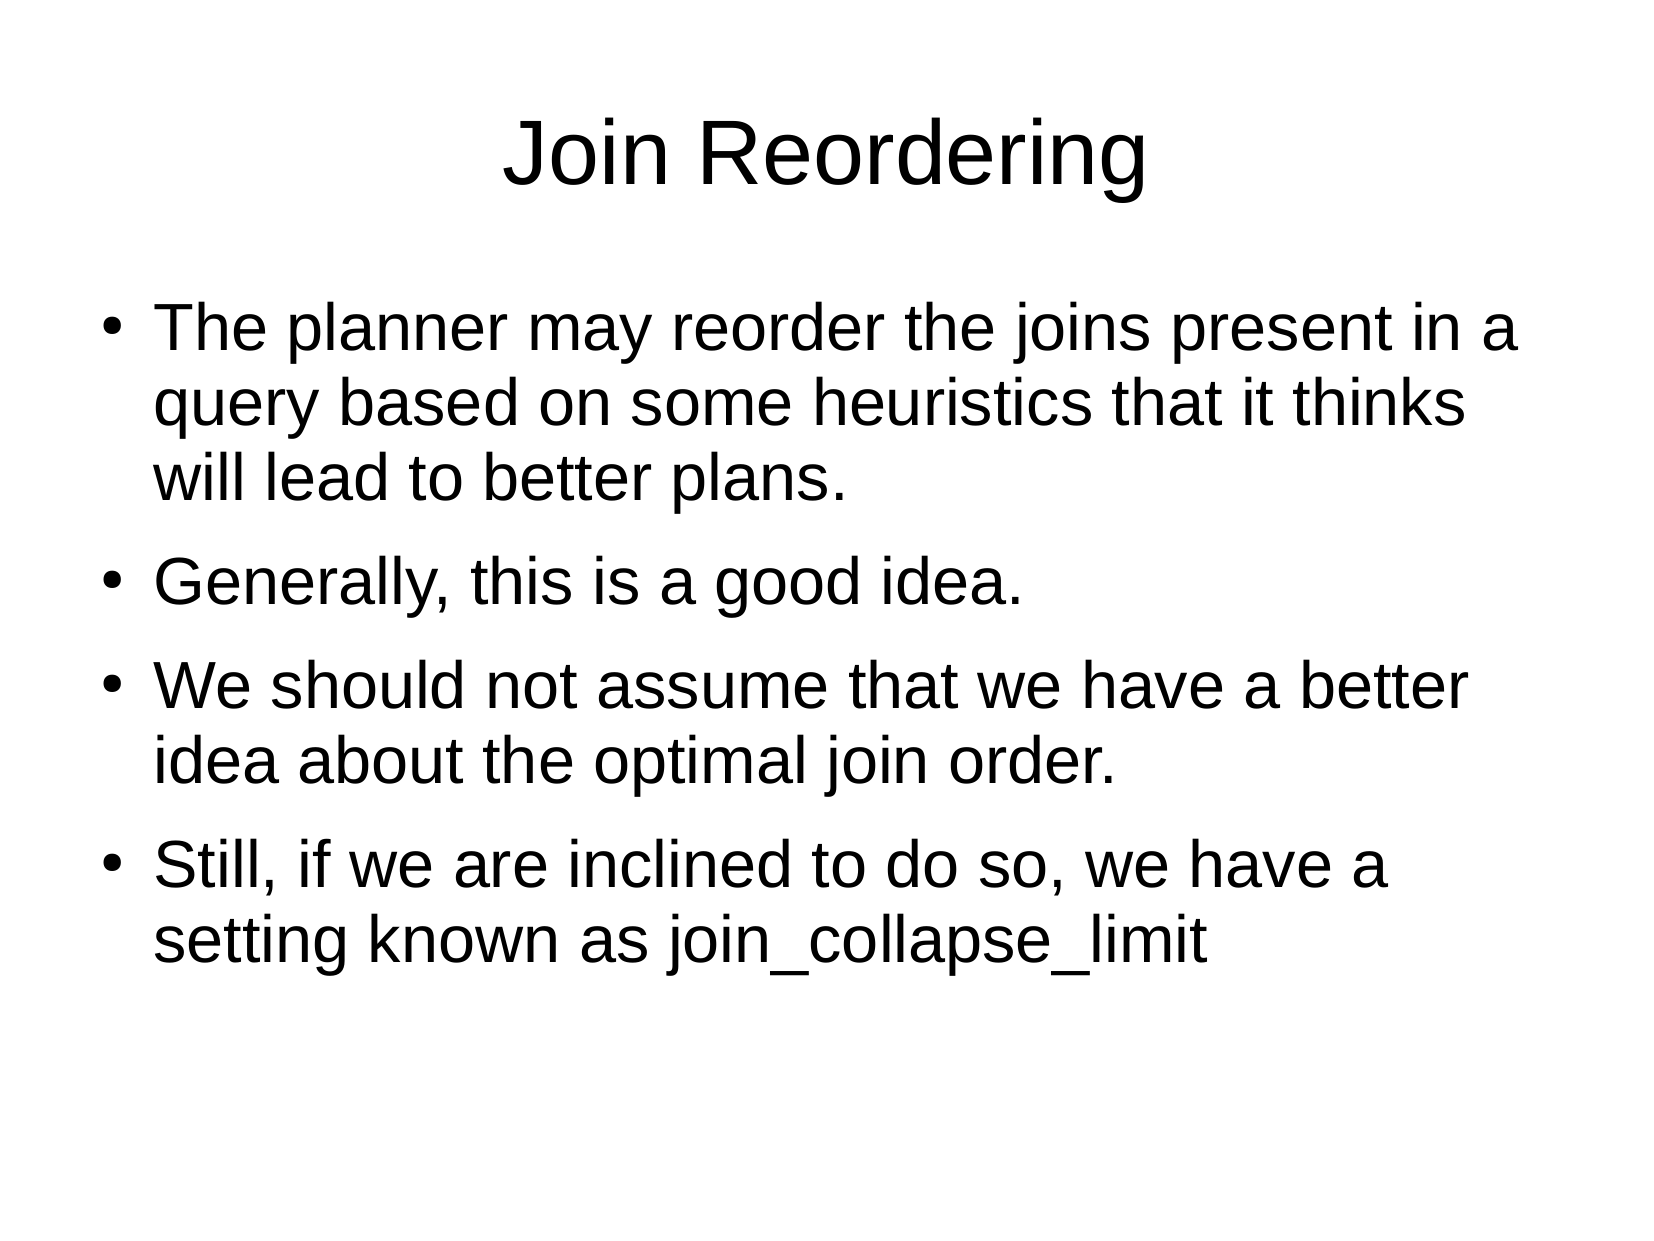

# Join Reordering
The planner may reorder the joins present in a query based on some heuristics that it thinks will lead to better plans.
Generally, this is a good idea.
We should not assume that we have a better idea about the optimal join order.
Still, if we are inclined to do so, we have a setting known as join_collapse_limit